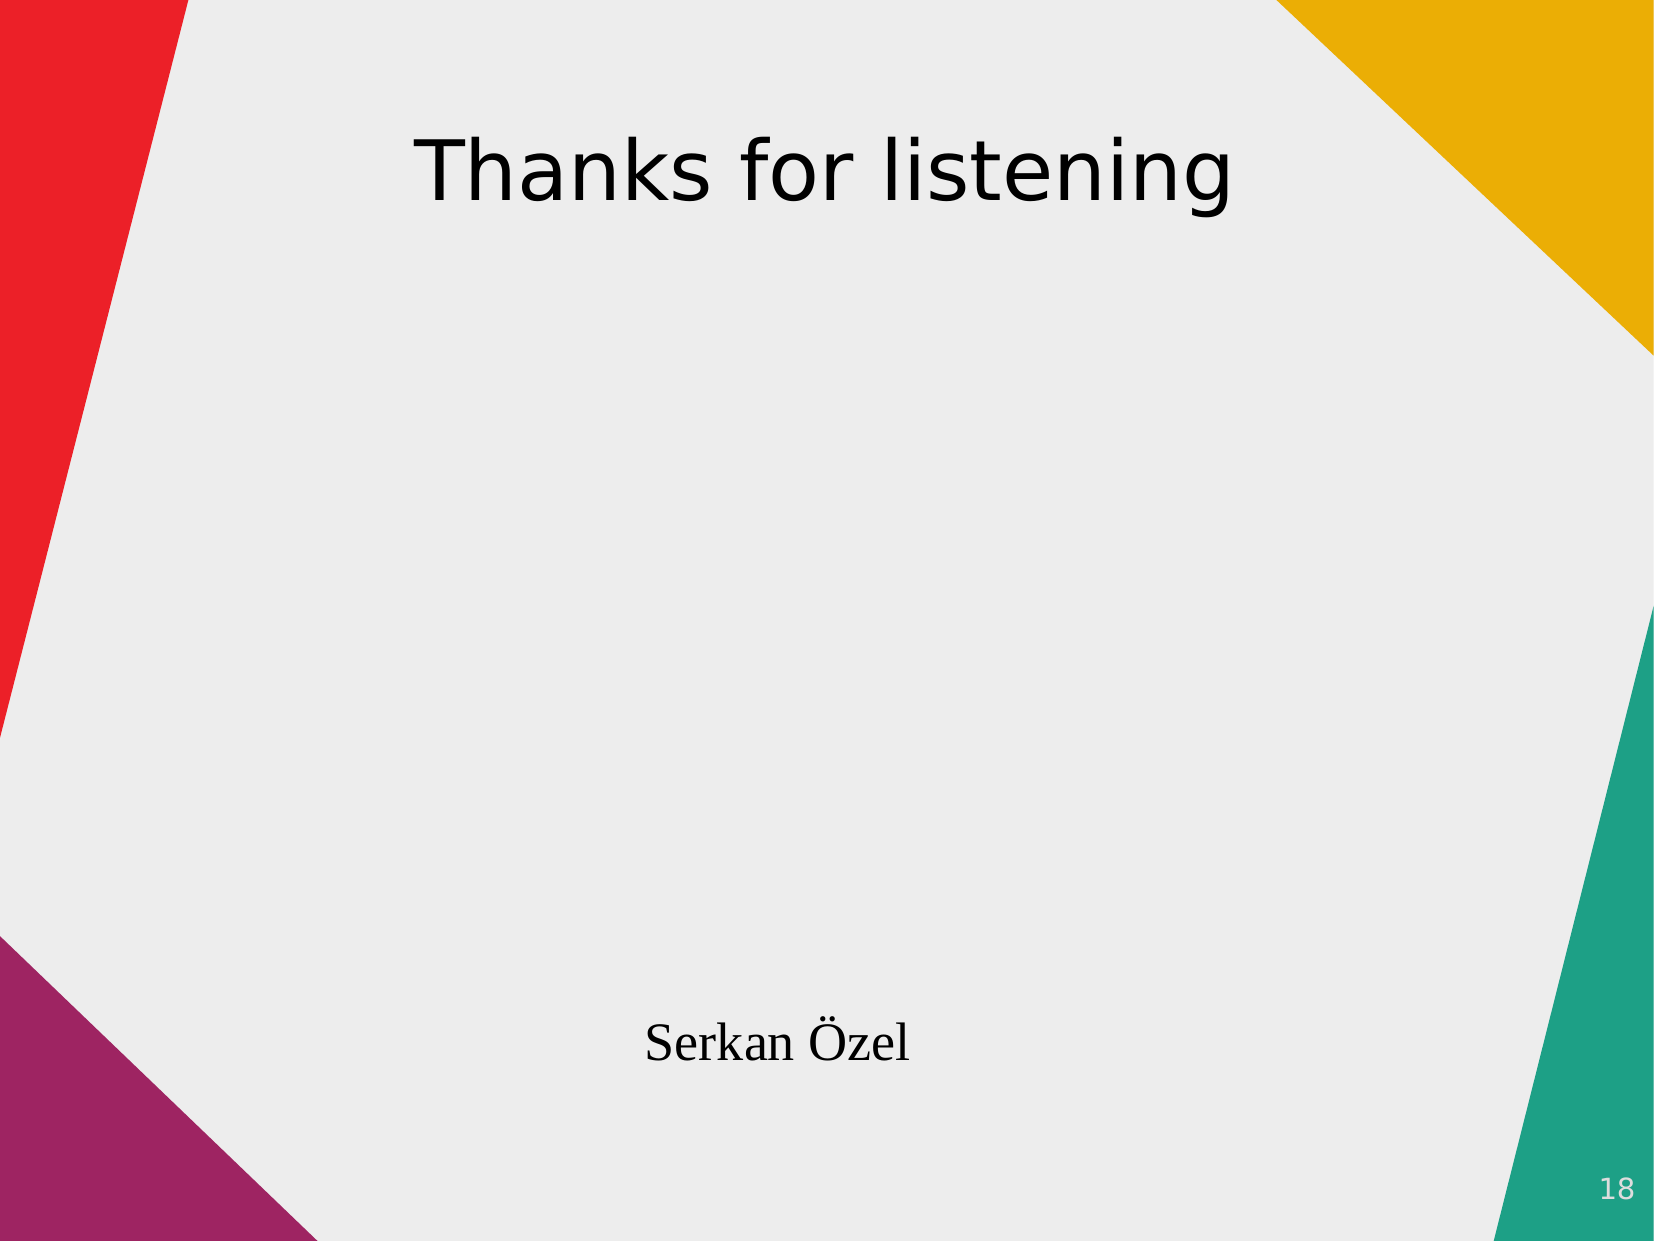

# Thanks for listening
Serkan Özel
18